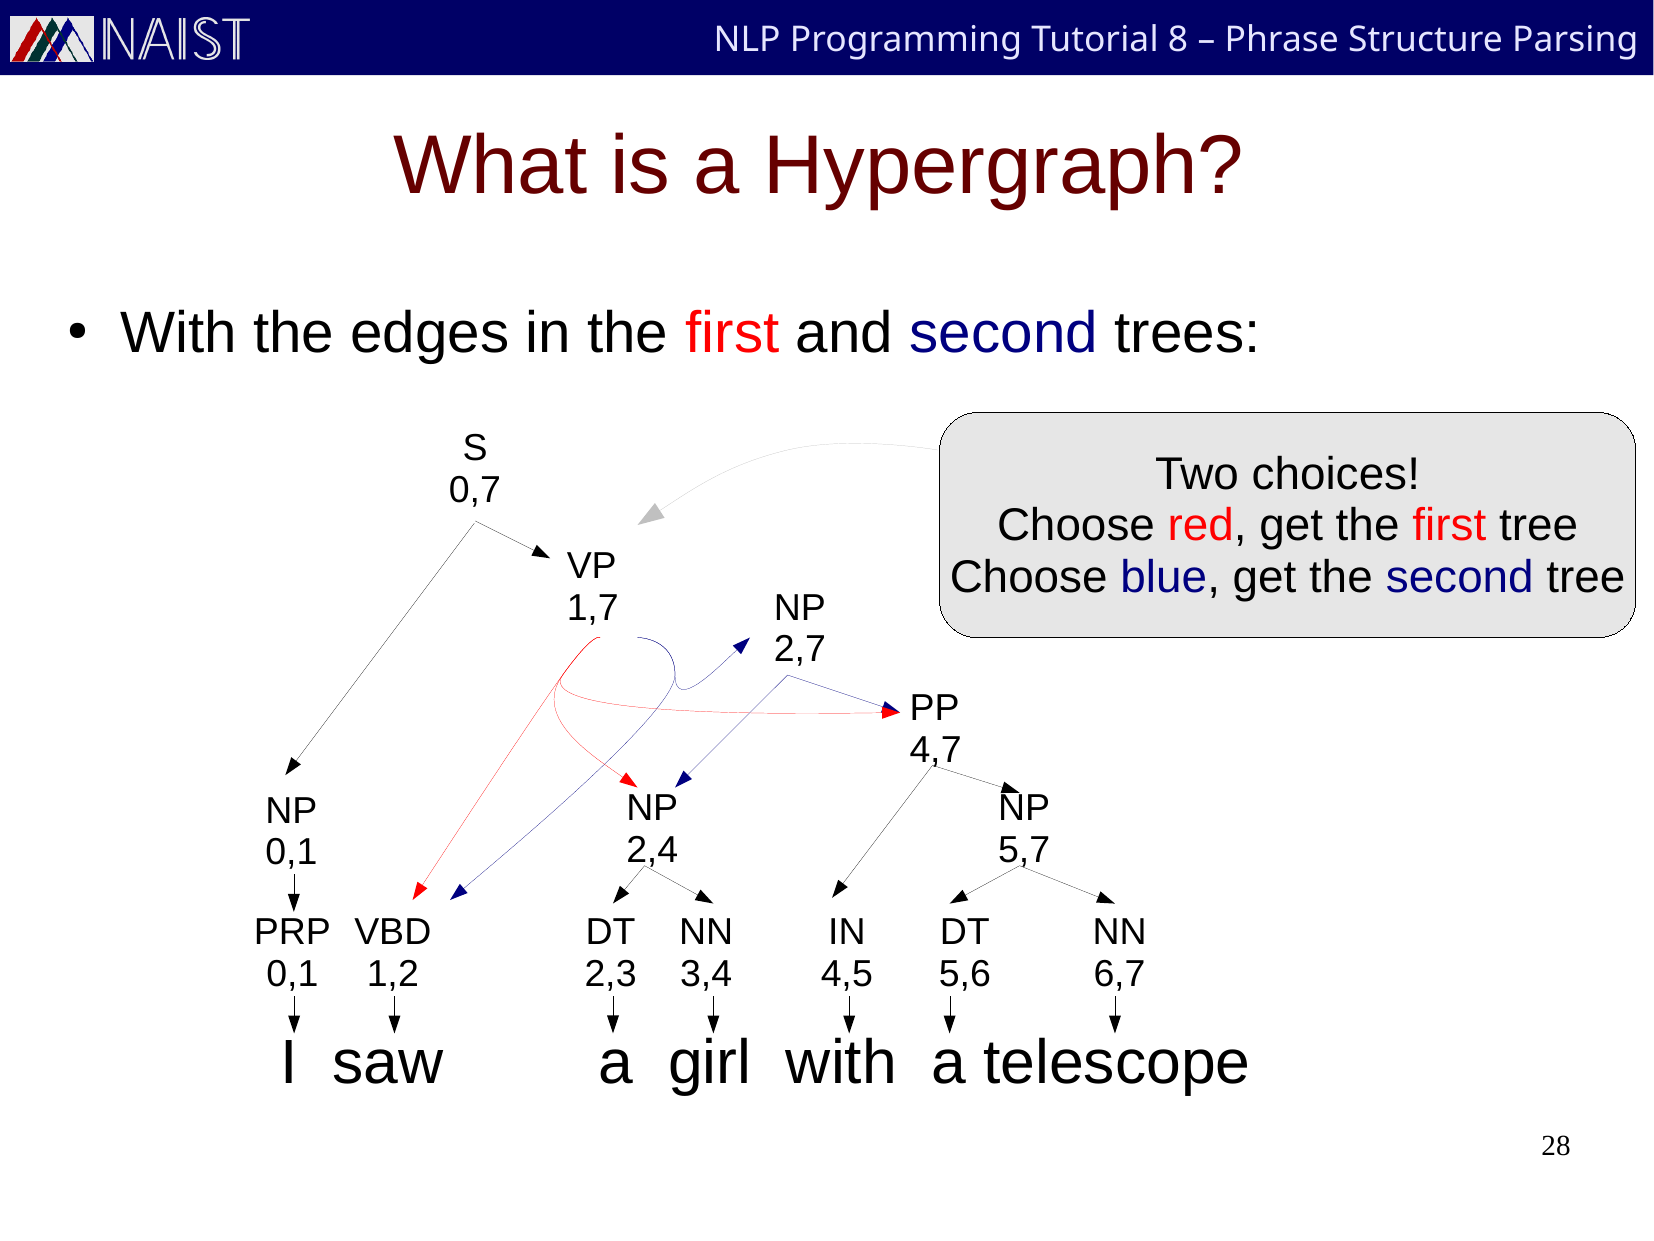

# What is a Hypergraph?
With the edges in the first and second trees:
Two choices!
Choose red, get the first tree
Choose blue, get the second tree
S
0,7
VP
1,7
NP
2,7
PP
4,7
NP
5,7
NP
2,4
NP
0,1
PRP
0,1
VBD
1,2
DT
2,3
NN
3,4
IN
4,5
DT
5,6
NN
6,7
I saw a girl with a telescope
28